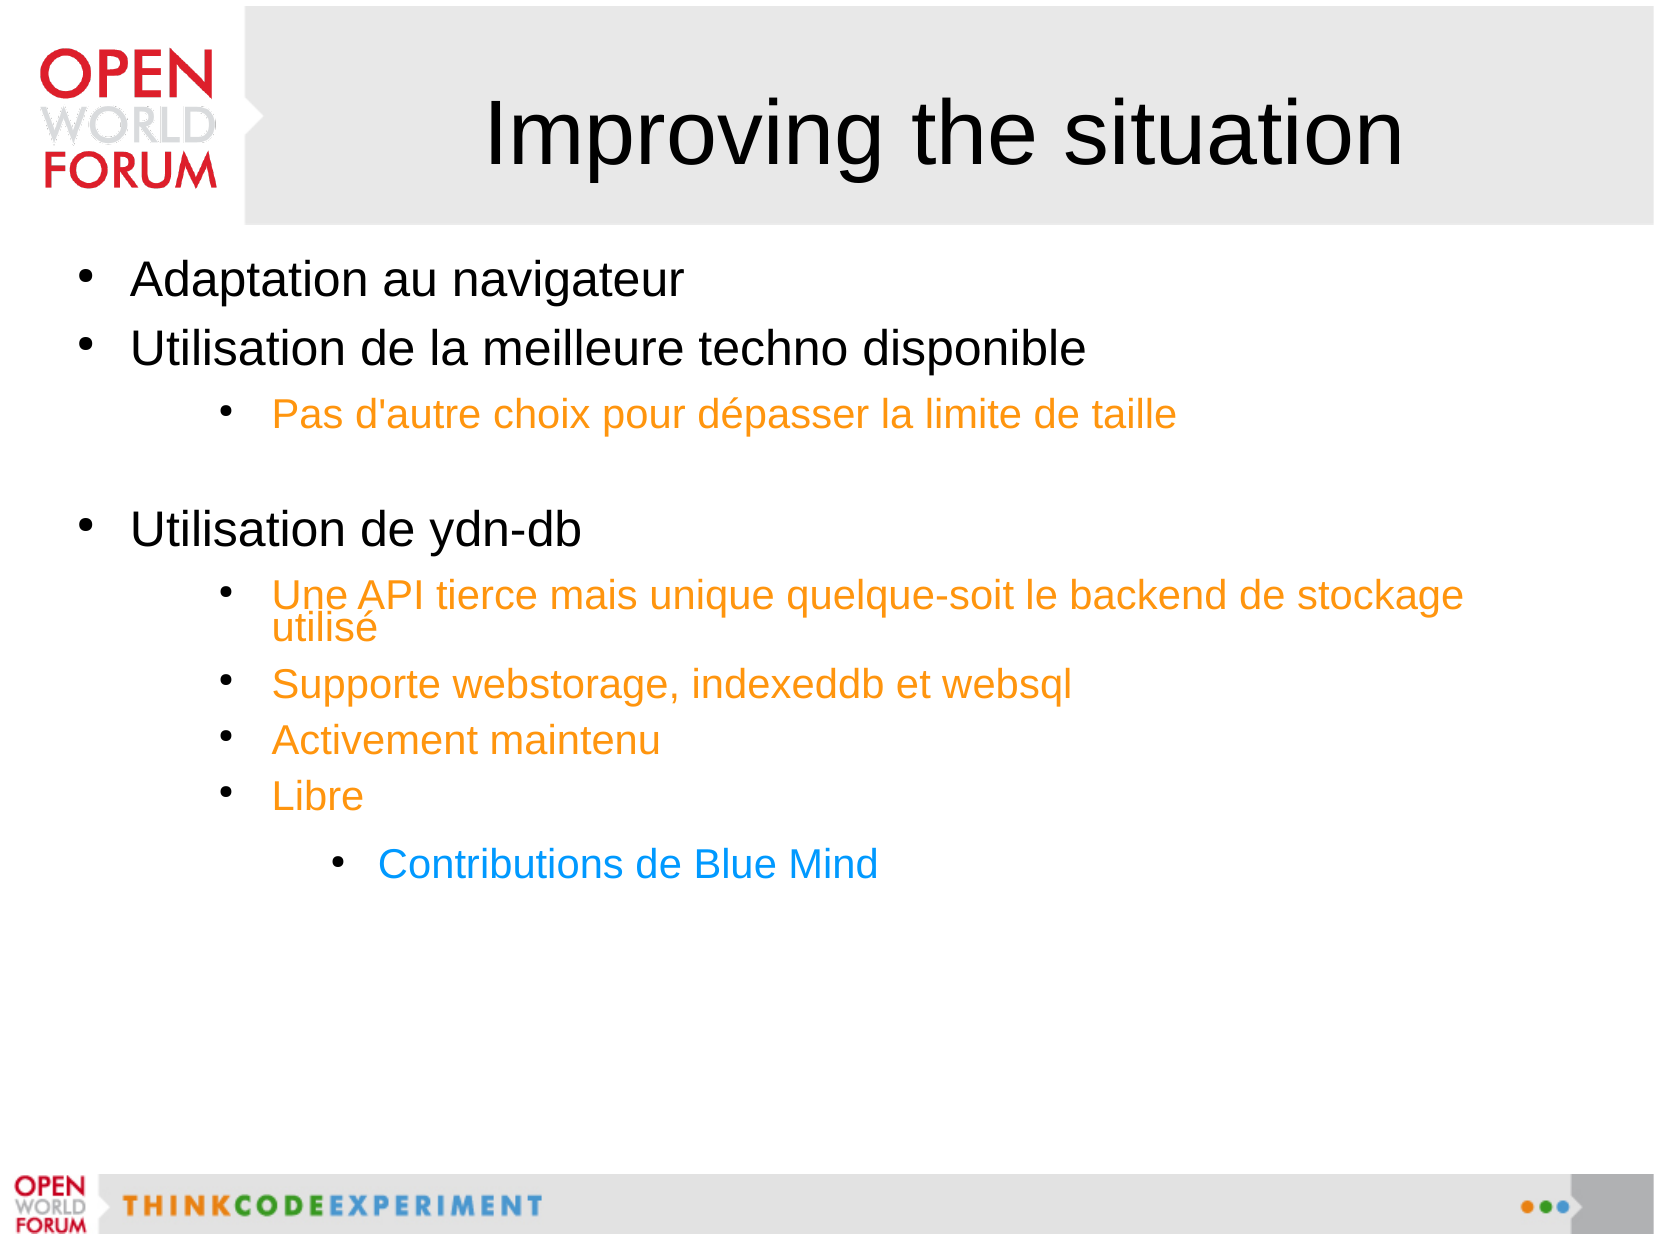

# Improving the situation
Adaptation au navigateur
Utilisation de la meilleure techno disponible
Pas d'autre choix pour dépasser la limite de taille
Utilisation de ydn-db
Une API tierce mais unique quelque-soit le backend de stockage utilisé
Supporte webstorage, indexeddb et websql
Activement maintenu
Libre
Contributions de Blue Mind